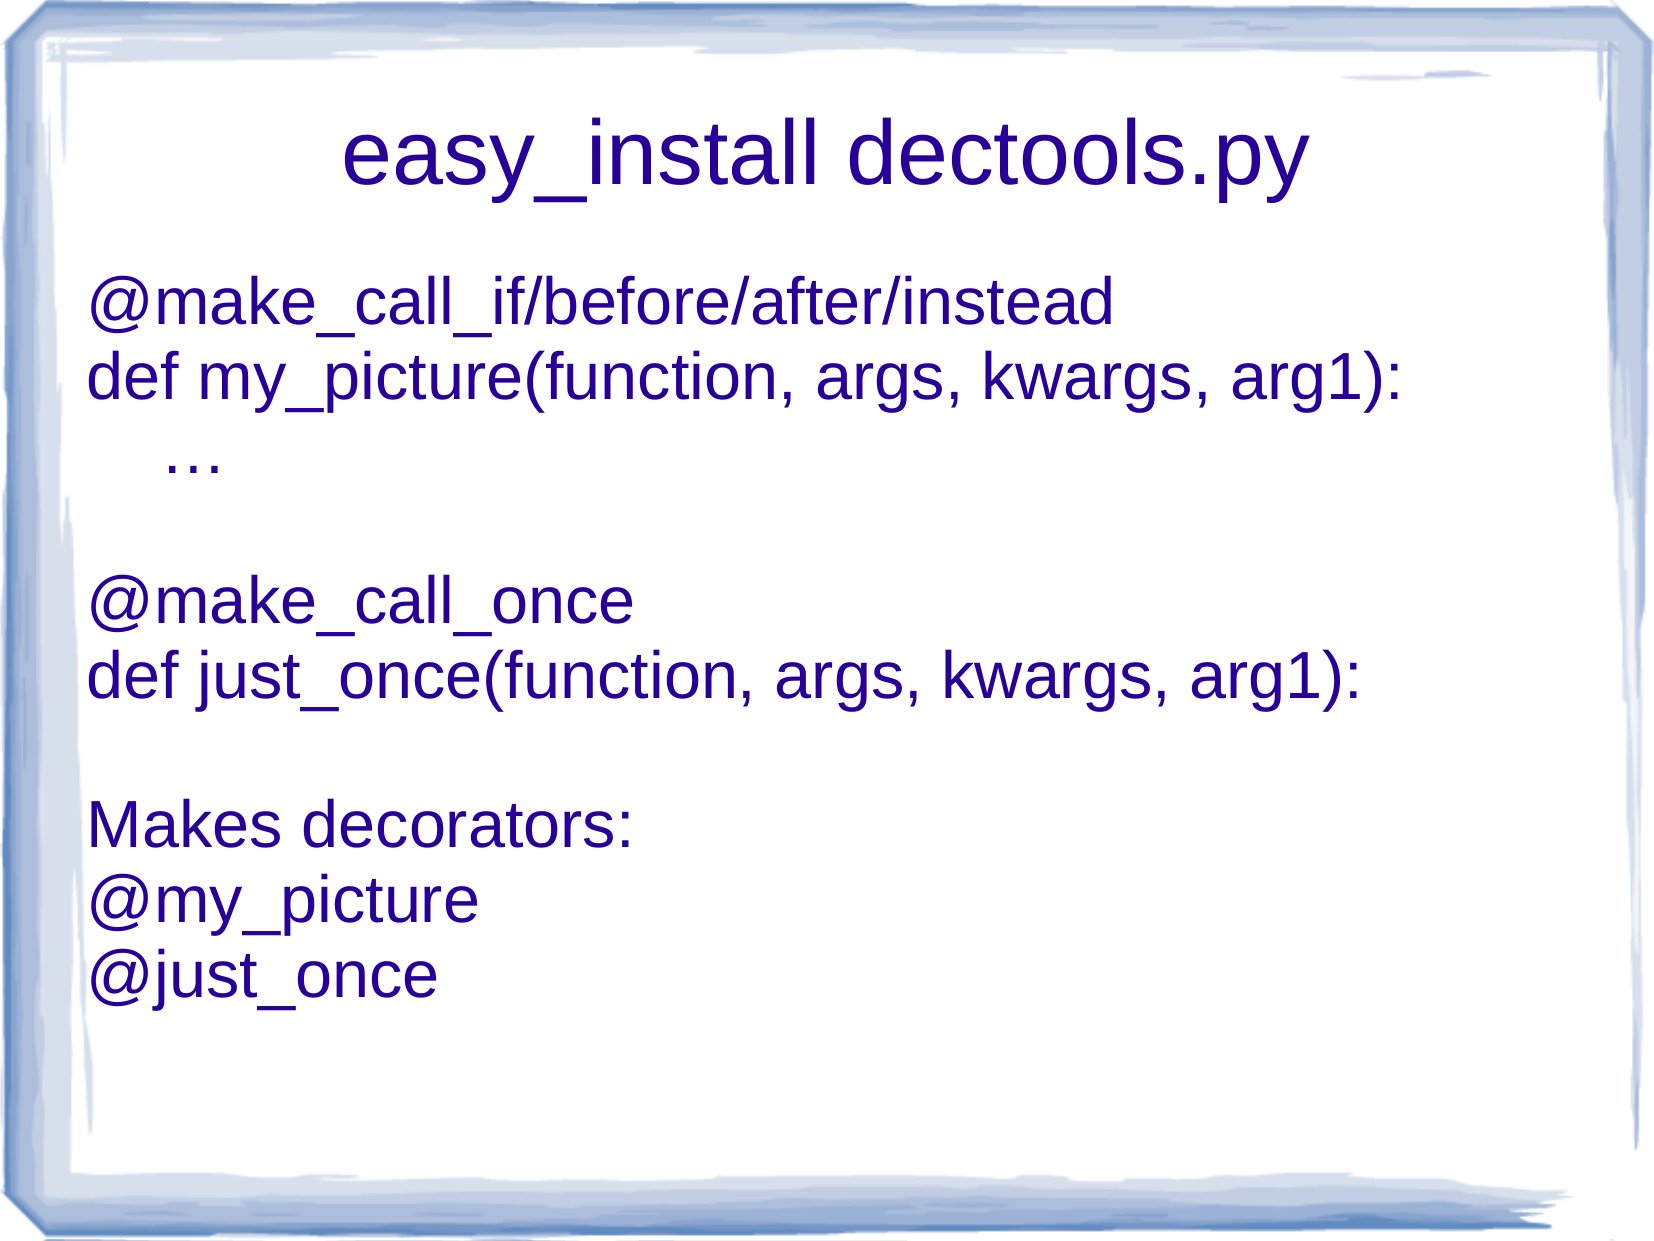

# easy_install dectools.py
@make_call_if/before/after/instead
def my_picture(function, args, kwargs, arg1):
 …
@make_call_once
def just_once(function, args, kwargs, arg1):
Makes decorators:
@my_picture
@just_once